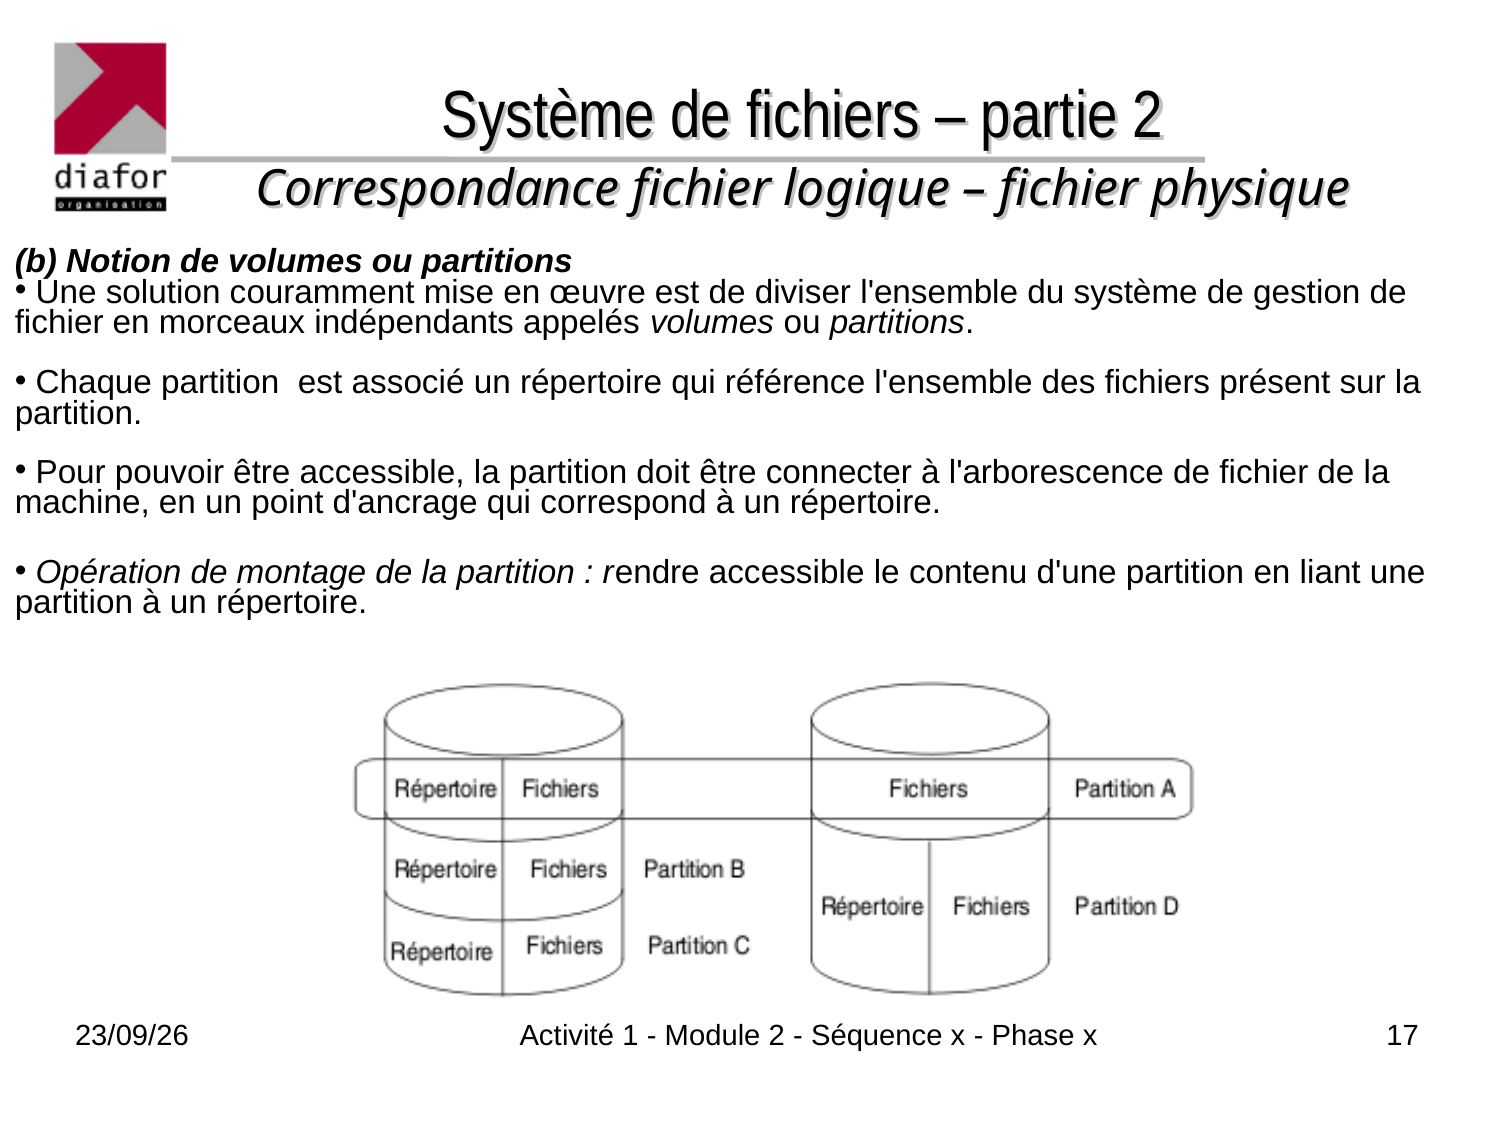

# Système de fichiers – partie 2 Correspondance fichier logique – fichier physique
(b) Notion de volumes ou partitions
 Une solution couramment mise en œuvre est de diviser l'ensemble du système de gestion de
fichier en morceaux indépendants appelés volumes ou partitions.
 Chaque partition est associé un répertoire qui référence l'ensemble des fichiers présent sur la
partition.
 Pour pouvoir être accessible, la partition doit être connecter à l'arborescence de fichier de la
machine, en un point d'ancrage qui correspond à un répertoire.
 Opération de montage de la partition : rendre accessible le contenu d'une partition en liant une
partition à un répertoire.
Activité 1 - Module 2 - Séquence x - Phase x
17